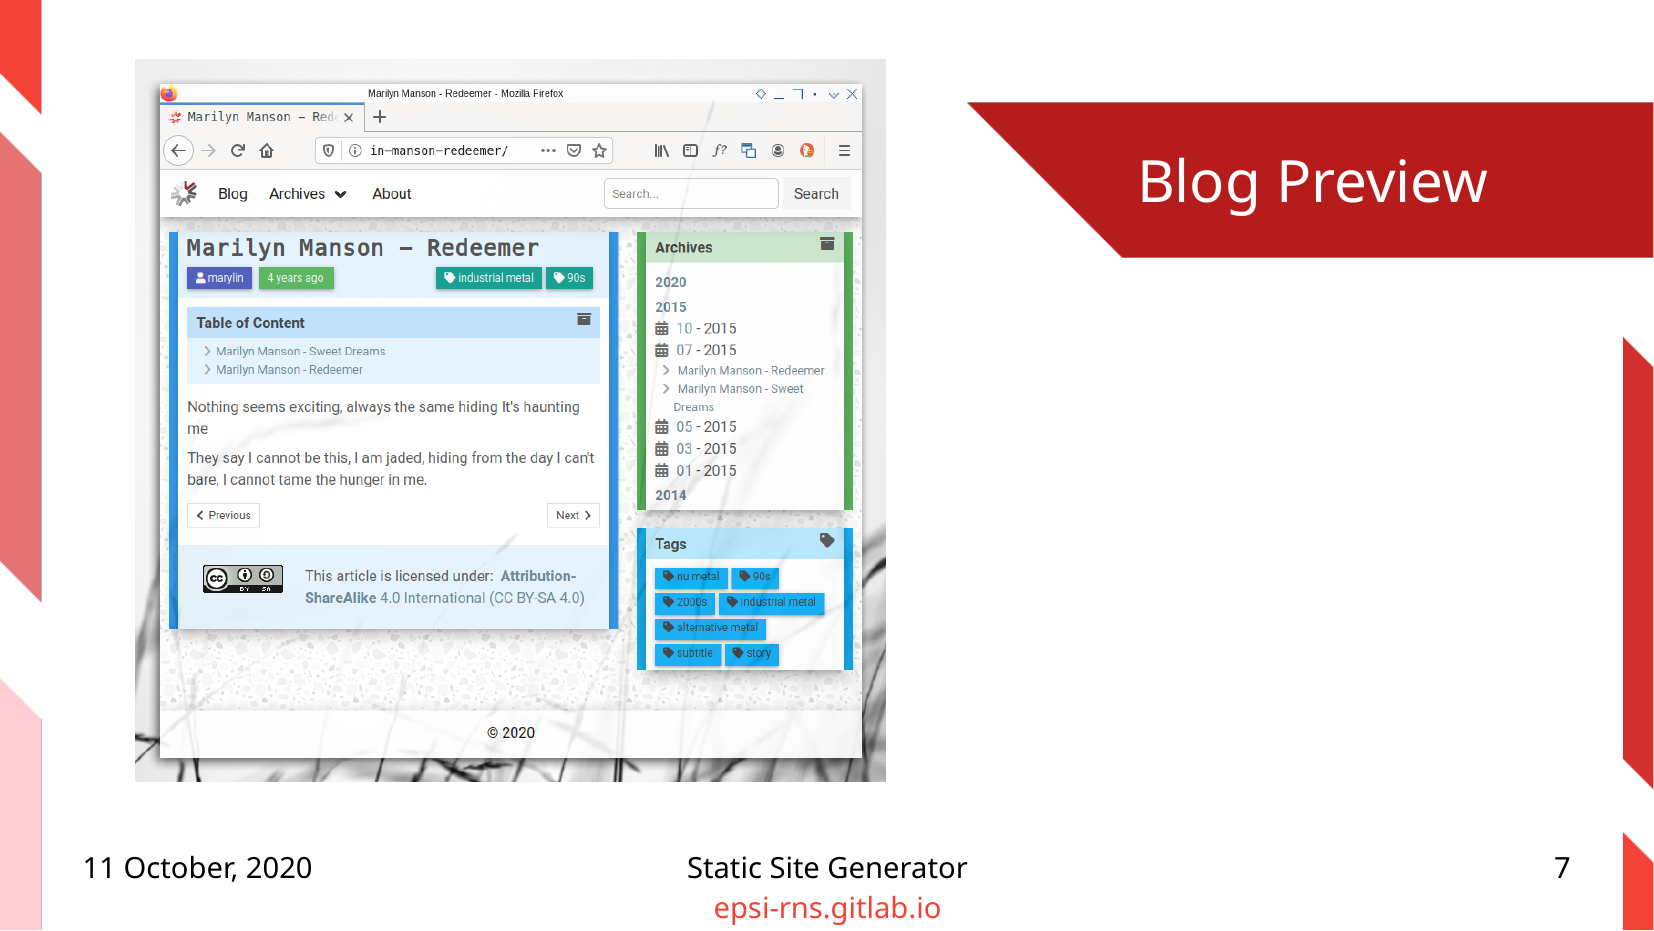

# Blog Preview
11 October, 2020
Static Site Generator
7